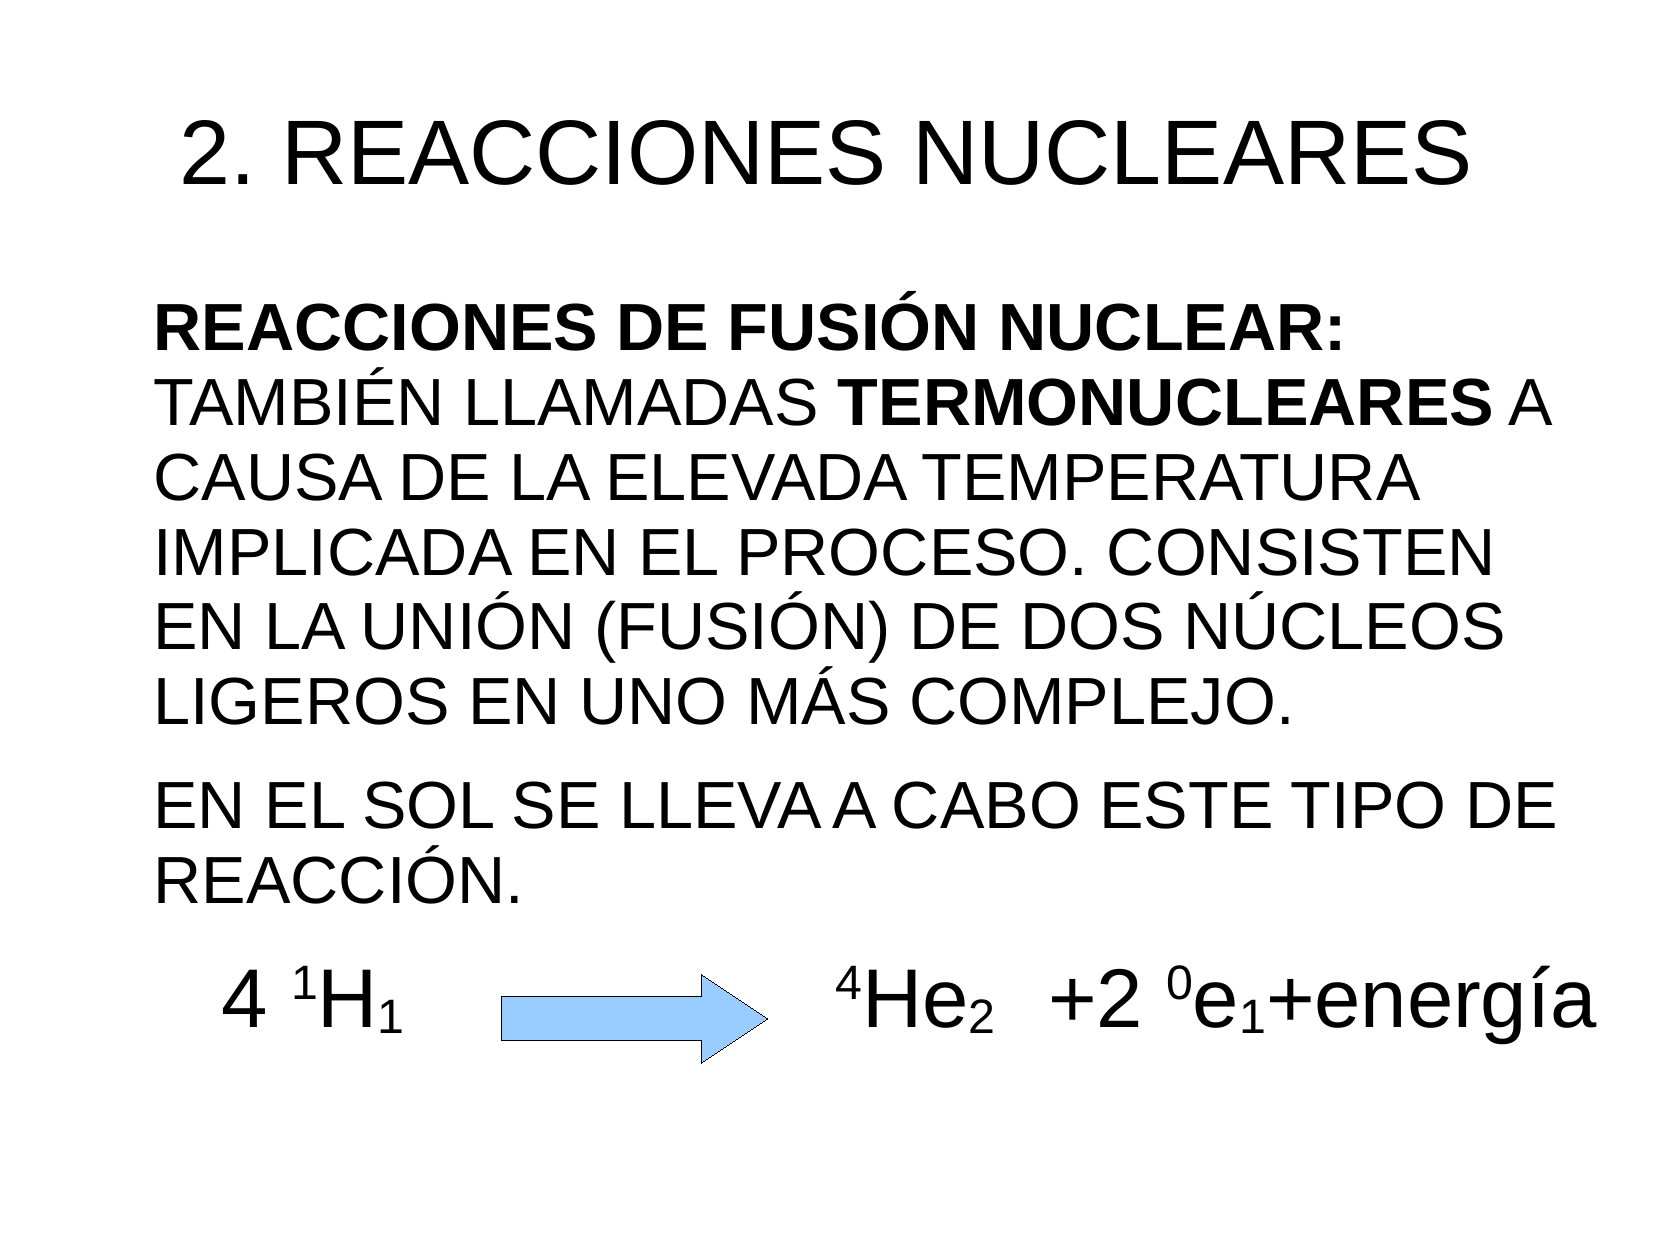

# 2. REACCIONES NUCLEARES
REACCIONES DE FUSIÓN NUCLEAR: TAMBIÉN LLAMADAS TERMONUCLEARES A CAUSA DE LA ELEVADA TEMPERATURA IMPLICADA EN EL PROCESO. CONSISTEN EN LA UNIÓN (FUSIÓN) DE DOS NÚCLEOS LIGEROS EN UNO MÁS COMPLEJO.
EN EL SOL SE LLEVA A CABO ESTE TIPO DE REACCIÓN.
4 1H1
 4He2
+2 0e1+energía